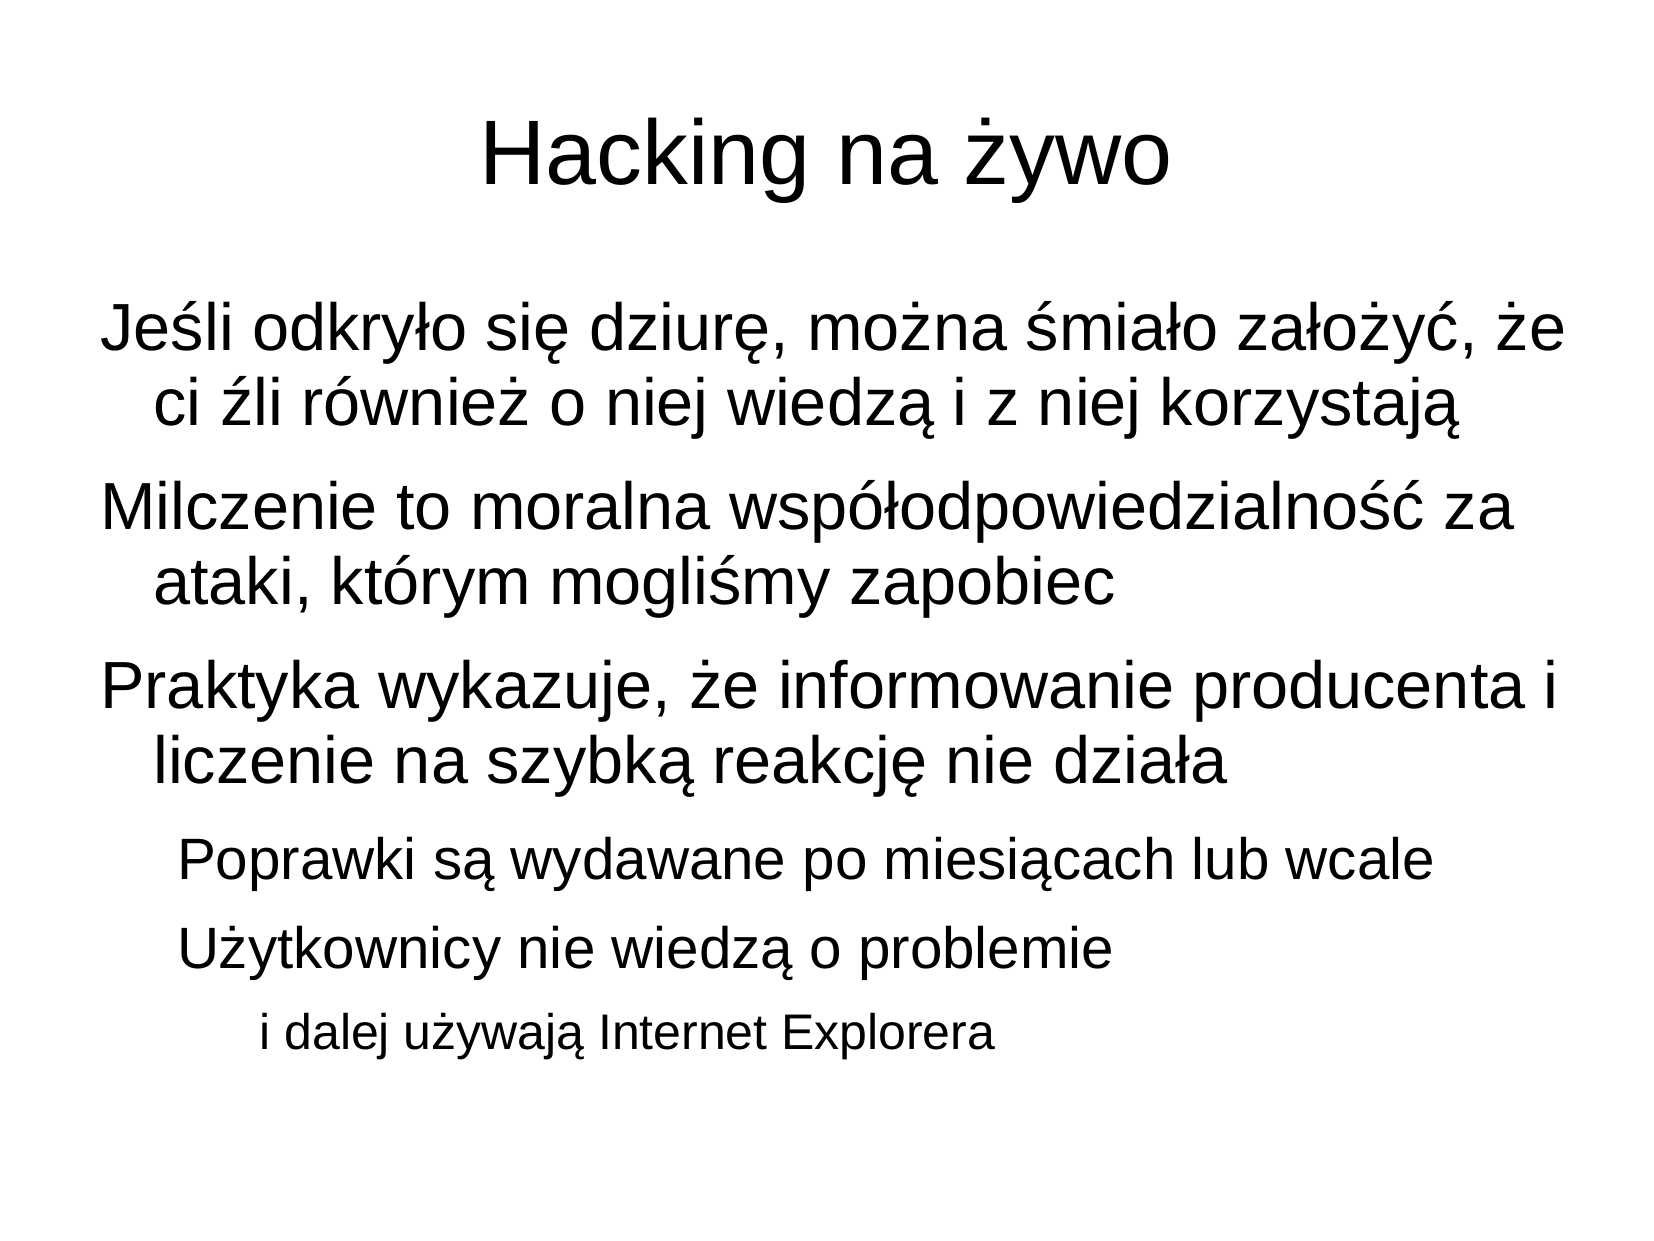

# Hacking na żywo
Jeśli odkryło się dziurę, można śmiało założyć, że ci źli również o niej wiedzą i z niej korzystają
Milczenie to moralna współodpowiedzialność za ataki, którym mogliśmy zapobiec
Praktyka wykazuje, że informowanie producenta i liczenie na szybką reakcję nie działa
Poprawki są wydawane po miesiącach lub wcale
Użytkownicy nie wiedzą o problemie
i dalej używają Internet Explorera